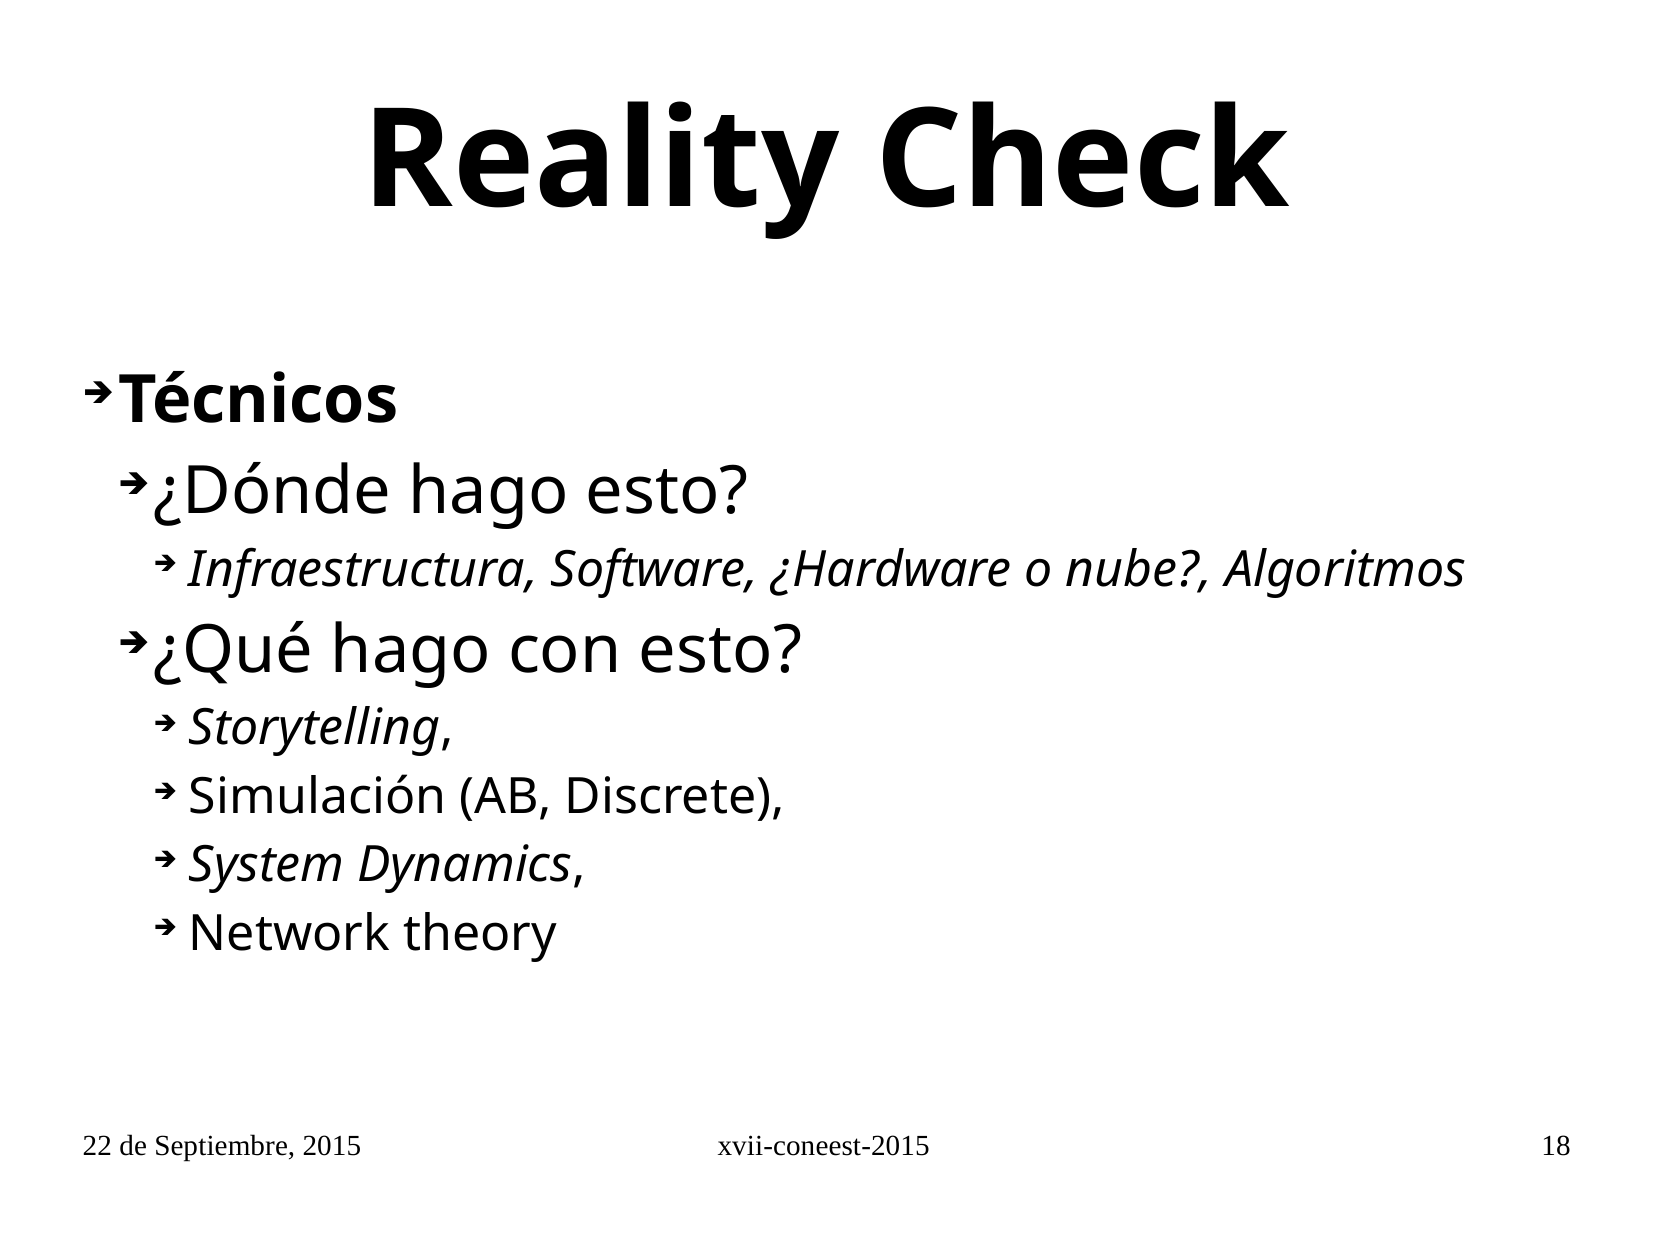

# Reality Check
Técnicos
¿Dónde hago esto?
Infraestructura, Software, ¿Hardware o nube?, Algoritmos
¿Qué hago con esto?
Storytelling,
Simulación (AB, Discrete),
System Dynamics,
Network theory
22 de Septiembre, 2015
xvii-coneest-2015
18